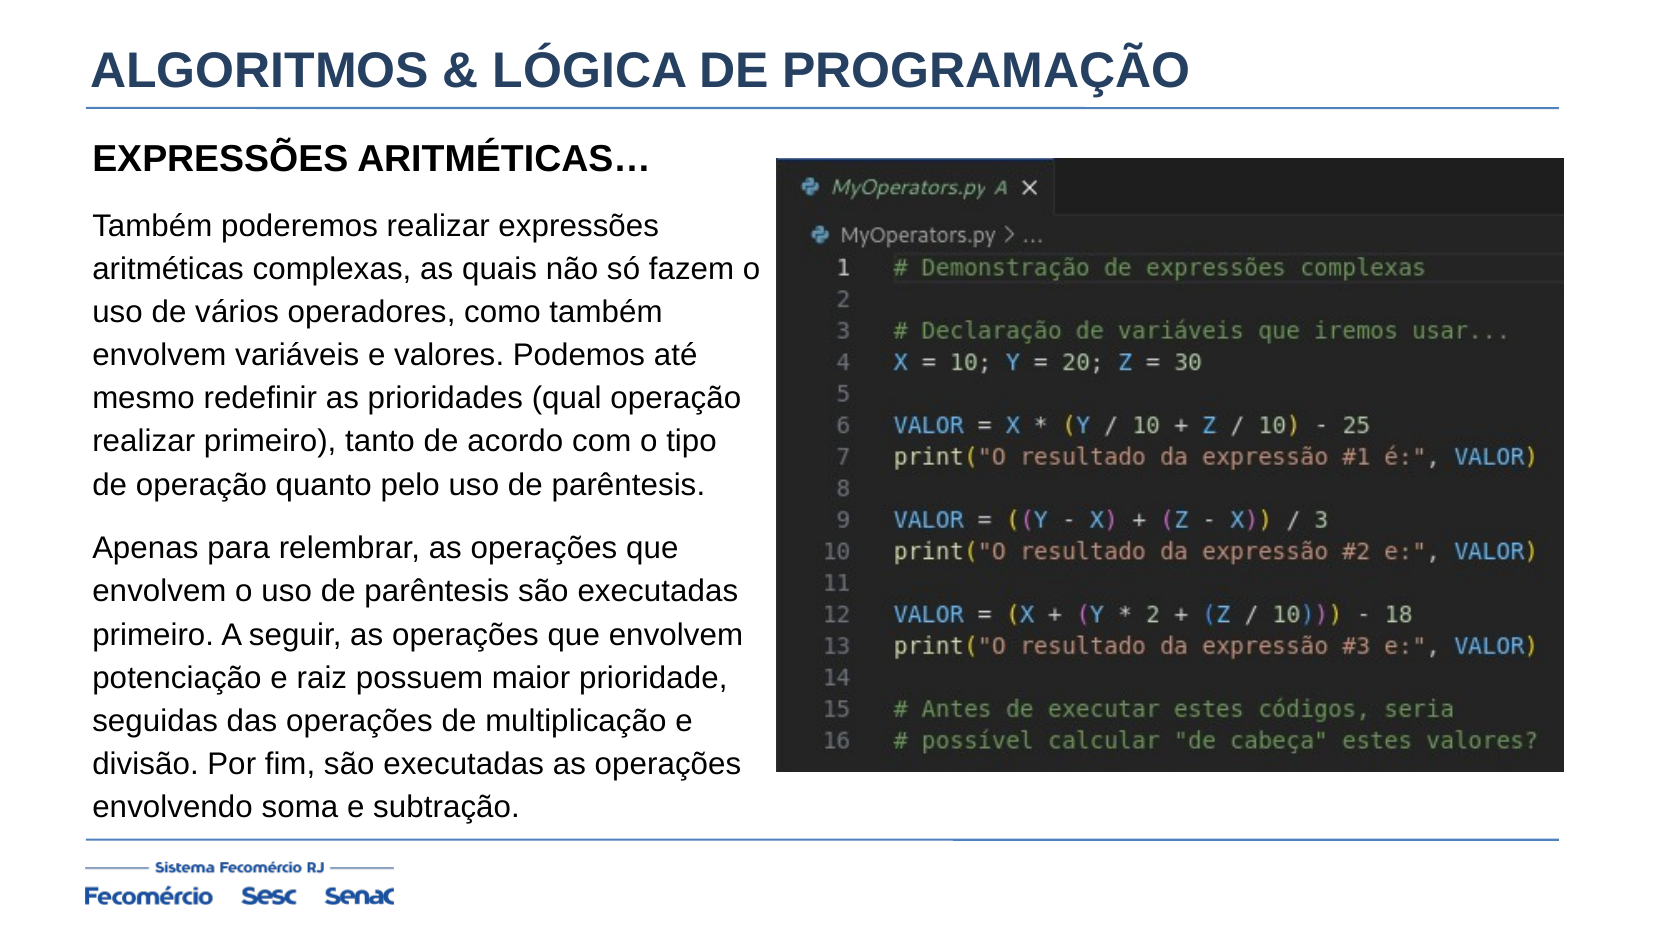

ALGORITMOS & LÓGICA DE PROGRAMAÇÃO
EXPRESSÕES ARITMÉTICAS…
Também poderemos realizar expressões aritméticas complexas, as quais não só fazem o uso de vários operadores, como também envolvem variáveis e valores. Podemos até mesmo redefinir as prioridades (qual operação realizar primeiro), tanto de acordo com o tipo de operação quanto pelo uso de parêntesis.
Apenas para relembrar, as operações que envolvem o uso de parêntesis são executadas primeiro. A seguir, as operações que envolvem potenciação e raiz possuem maior prioridade, seguidas das operações de multiplicação e divisão. Por fim, são executadas as operações envolvendo soma e subtração.